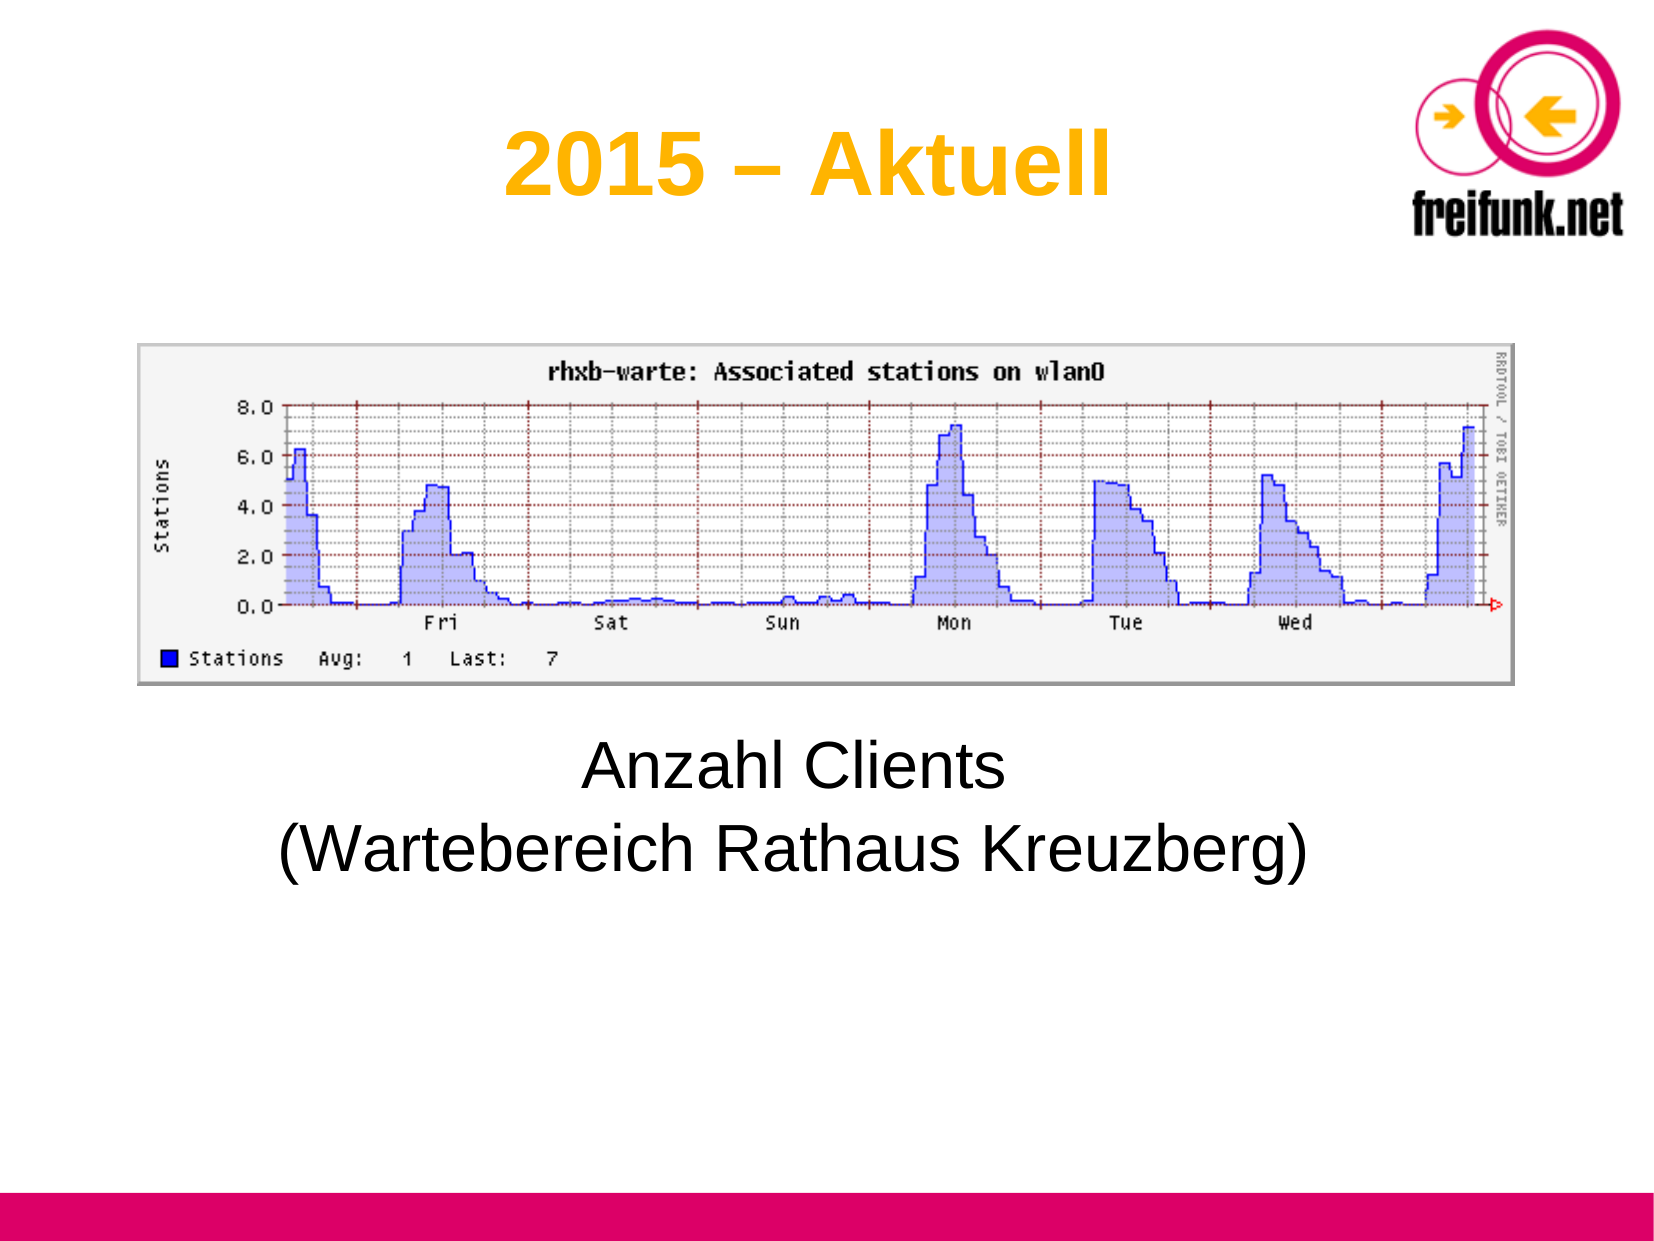

# 2015 – Aktuell
Anzahl Clients
(Wartebereich Rathaus Kreuzberg)